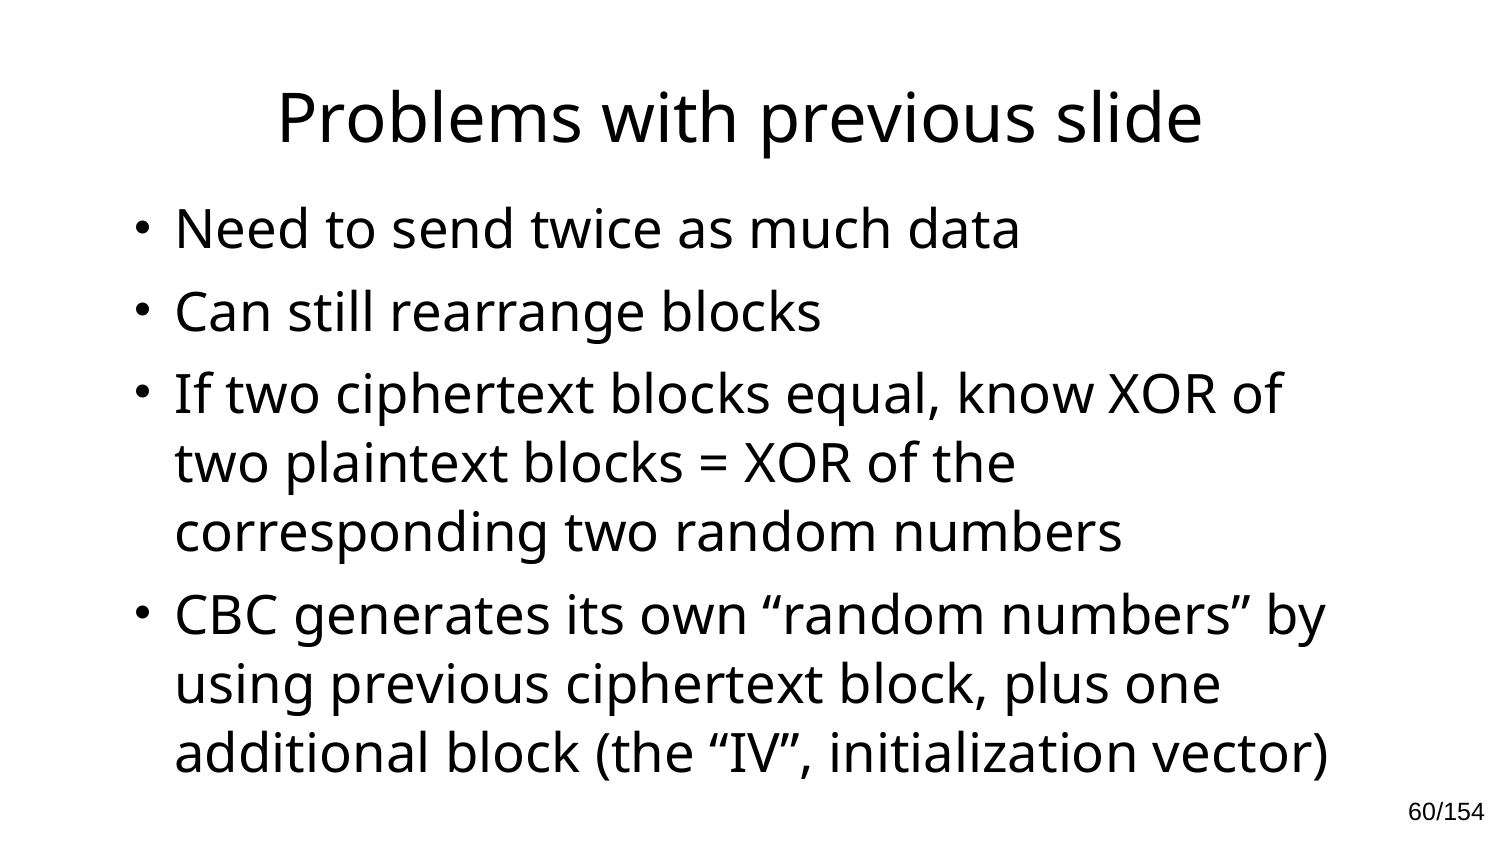

# Problems with previous slide
Need to send twice as much data
Can still rearrange blocks
If two ciphertext blocks equal, know XOR of two plaintext blocks = XOR of the corresponding two random numbers
CBC generates its own “random numbers” by using previous ciphertext block, plus one additional block (the “IV”, initialization vector)